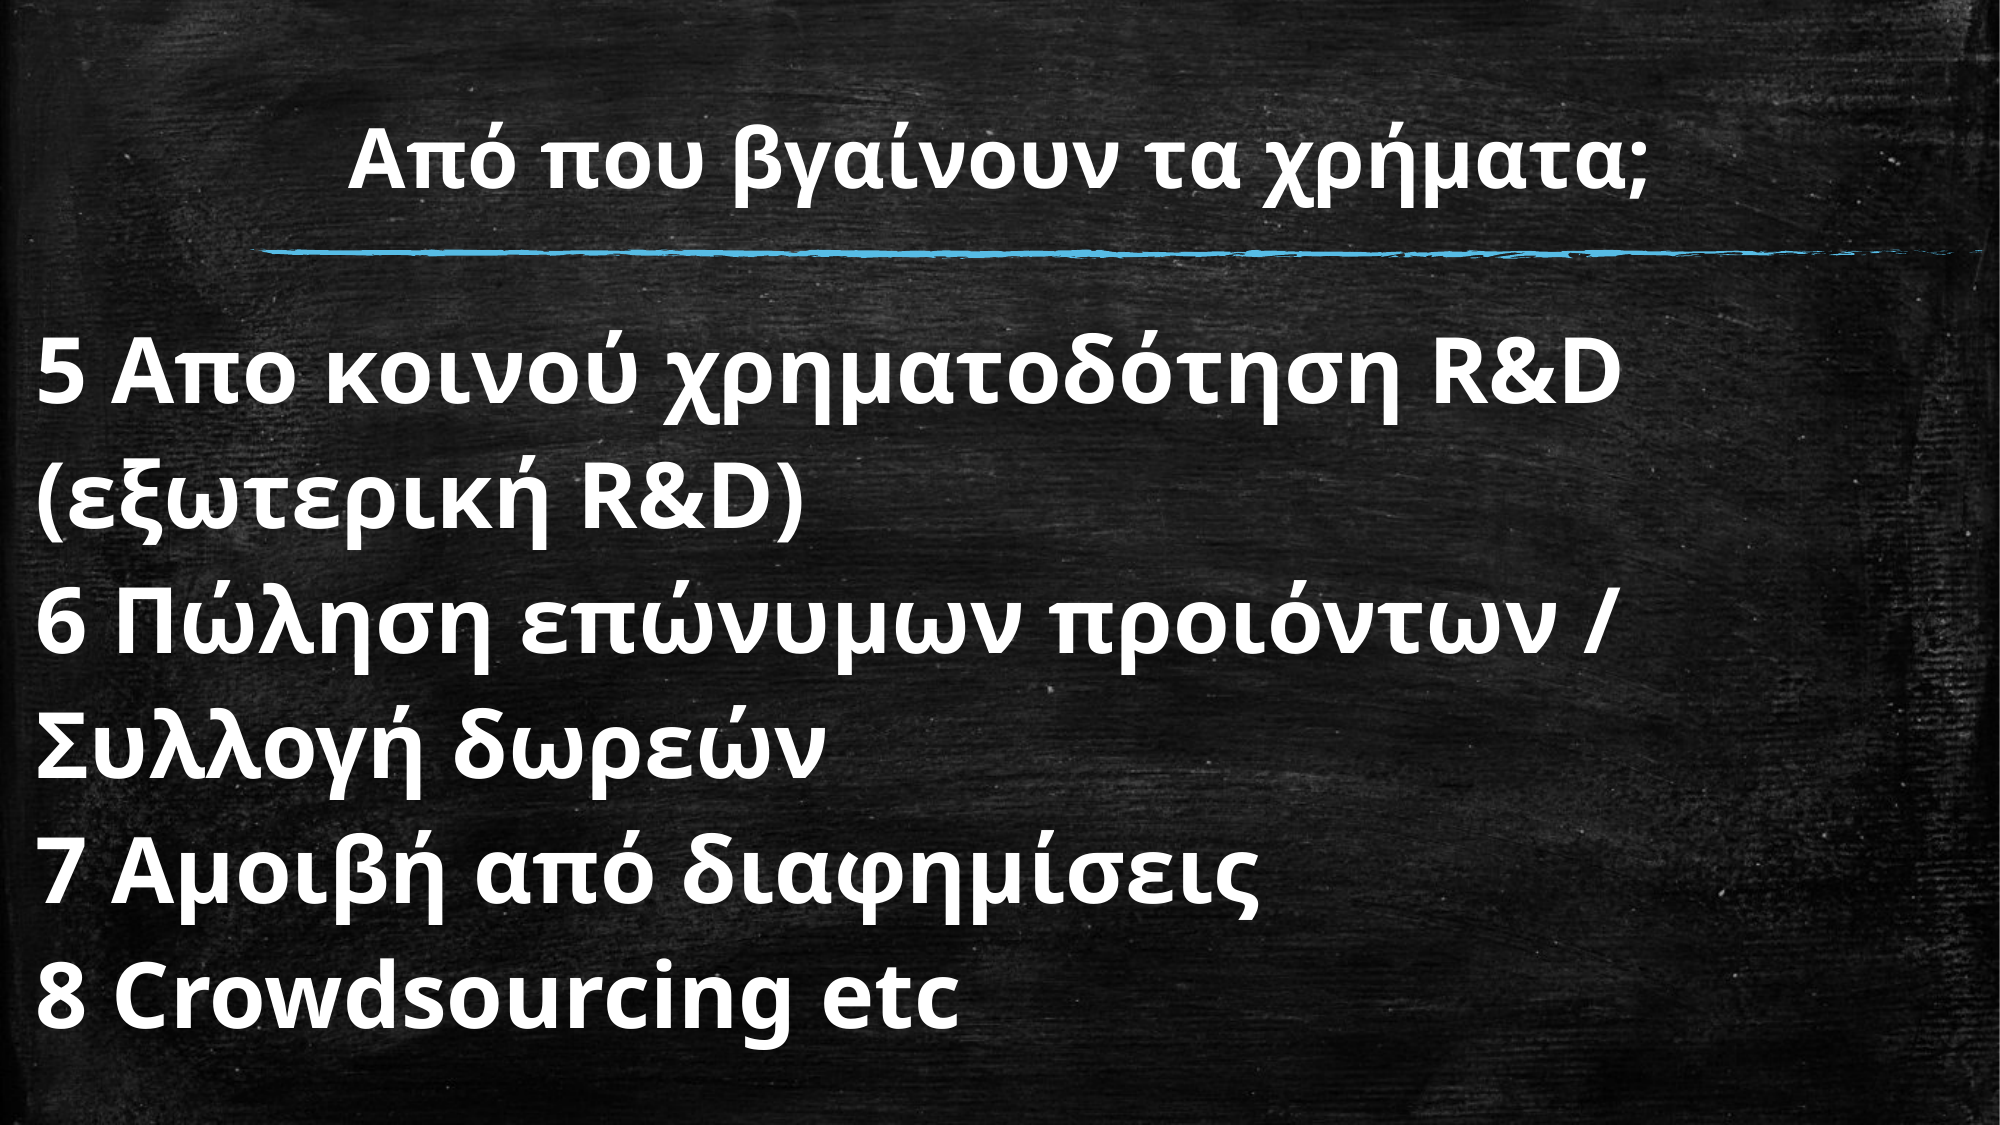

# Από που βγαίνουν τα χρήματα;
5 Απο κοινού χρηματοδότηση R&D (εξωτερική R&D)
6 Πώληση επώνυμων προιόντων / Συλλογή δωρεών
7 Αμοιβή από διαφημίσεις
8 Crowdsourcing etc